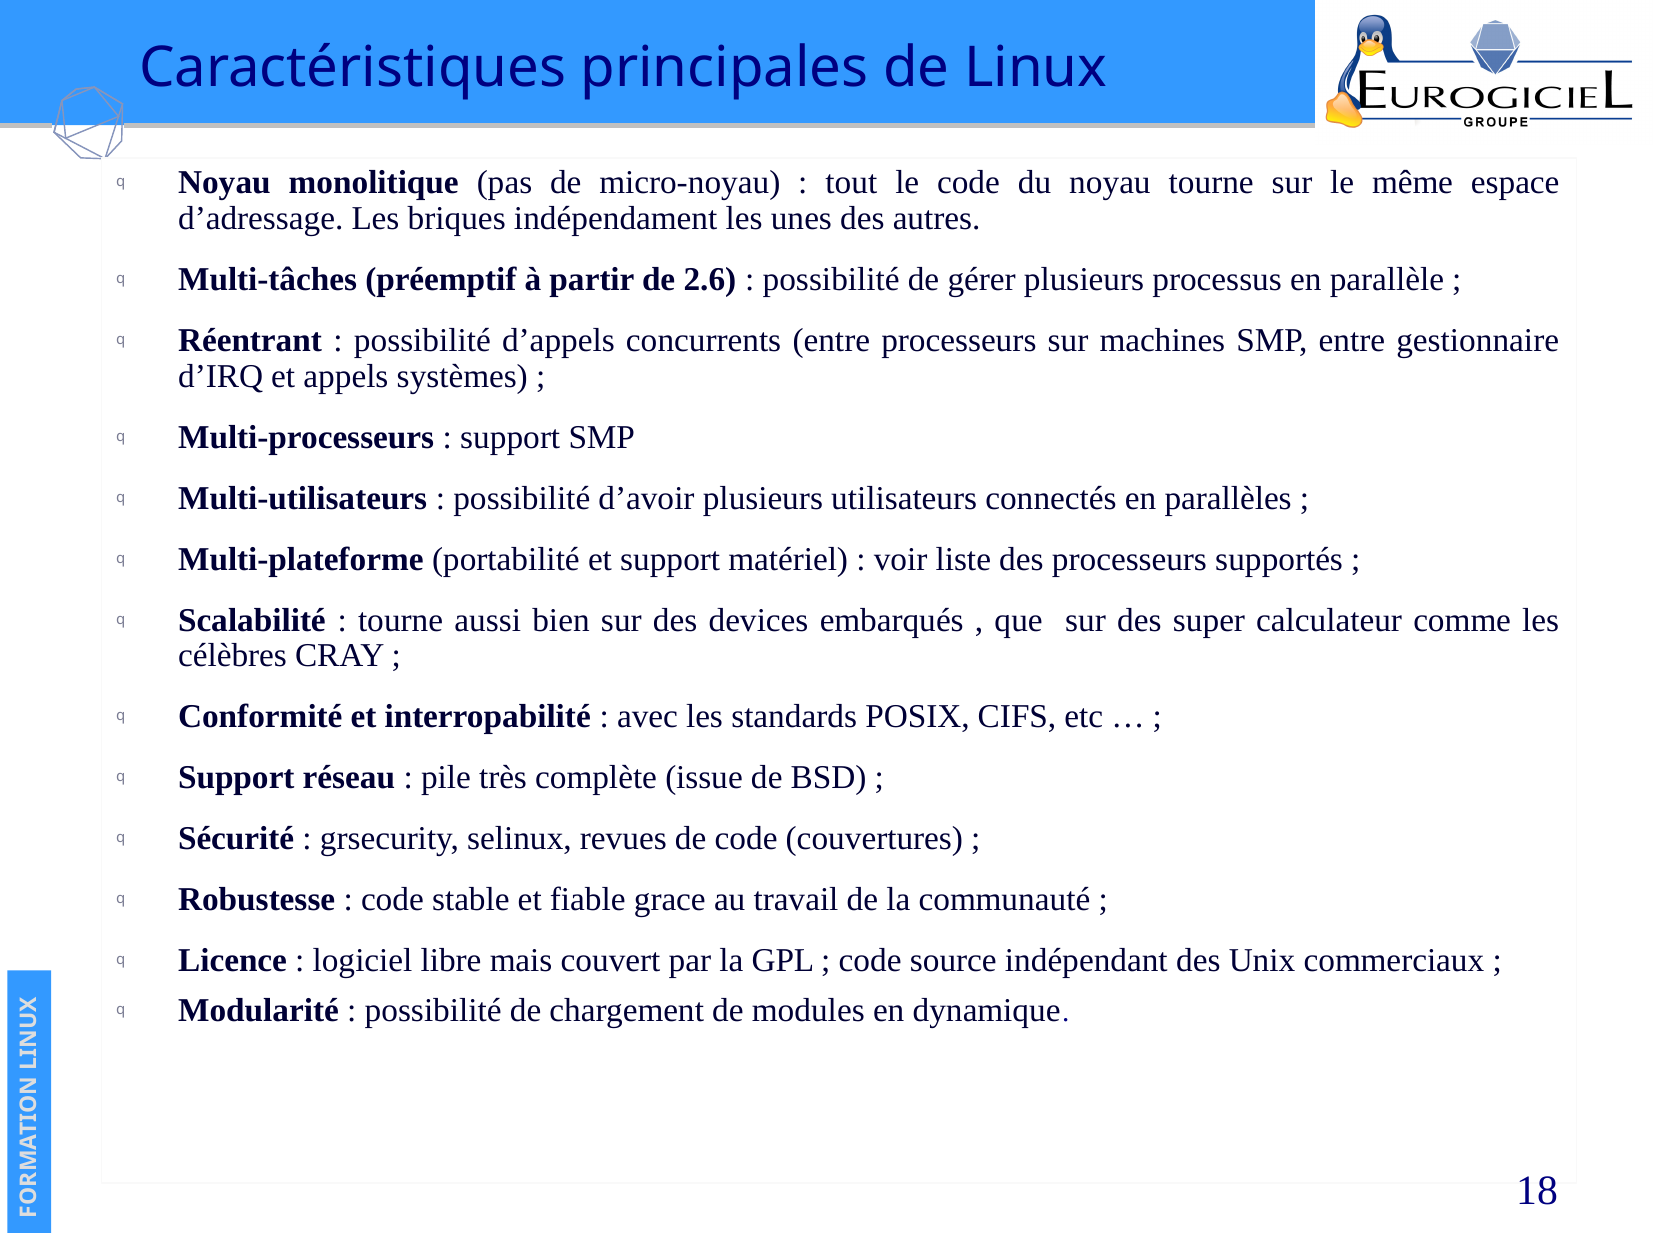

# Caractéristiques principales de Linux
Noyau monolitique (pas de micro-noyau) : tout le code du noyau tourne sur le même espace d’adressage. Les briques indépendament les unes des autres.
Multi-tâches (préemptif à partir de 2.6) : possibilité de gérer plusieurs processus en parallèle ;
Réentrant : possibilité d’appels concurrents (entre processeurs sur machines SMP, entre gestionnaire d’IRQ et appels systèmes) ;
Multi-processeurs : support SMP
Multi-utilisateurs : possibilité d’avoir plusieurs utilisateurs connectés en parallèles ;
Multi-plateforme (portabilité et support matériel) : voir liste des processeurs supportés ;
Scalabilité : tourne aussi bien sur des devices embarqués , que sur des super calculateur comme les célèbres CRAY ;
Conformité et interropabilité : avec les standards POSIX, CIFS, etc … ;
Support réseau : pile très complète (issue de BSD) ;
Sécurité : grsecurity, selinux, revues de code (couvertures) ;
Robustesse : code stable et fiable grace au travail de la communauté ;
Licence : logiciel libre mais couvert par la GPL ; code source indépendant des Unix commerciaux ;
Modularité : possibilité de chargement de modules en dynamique.